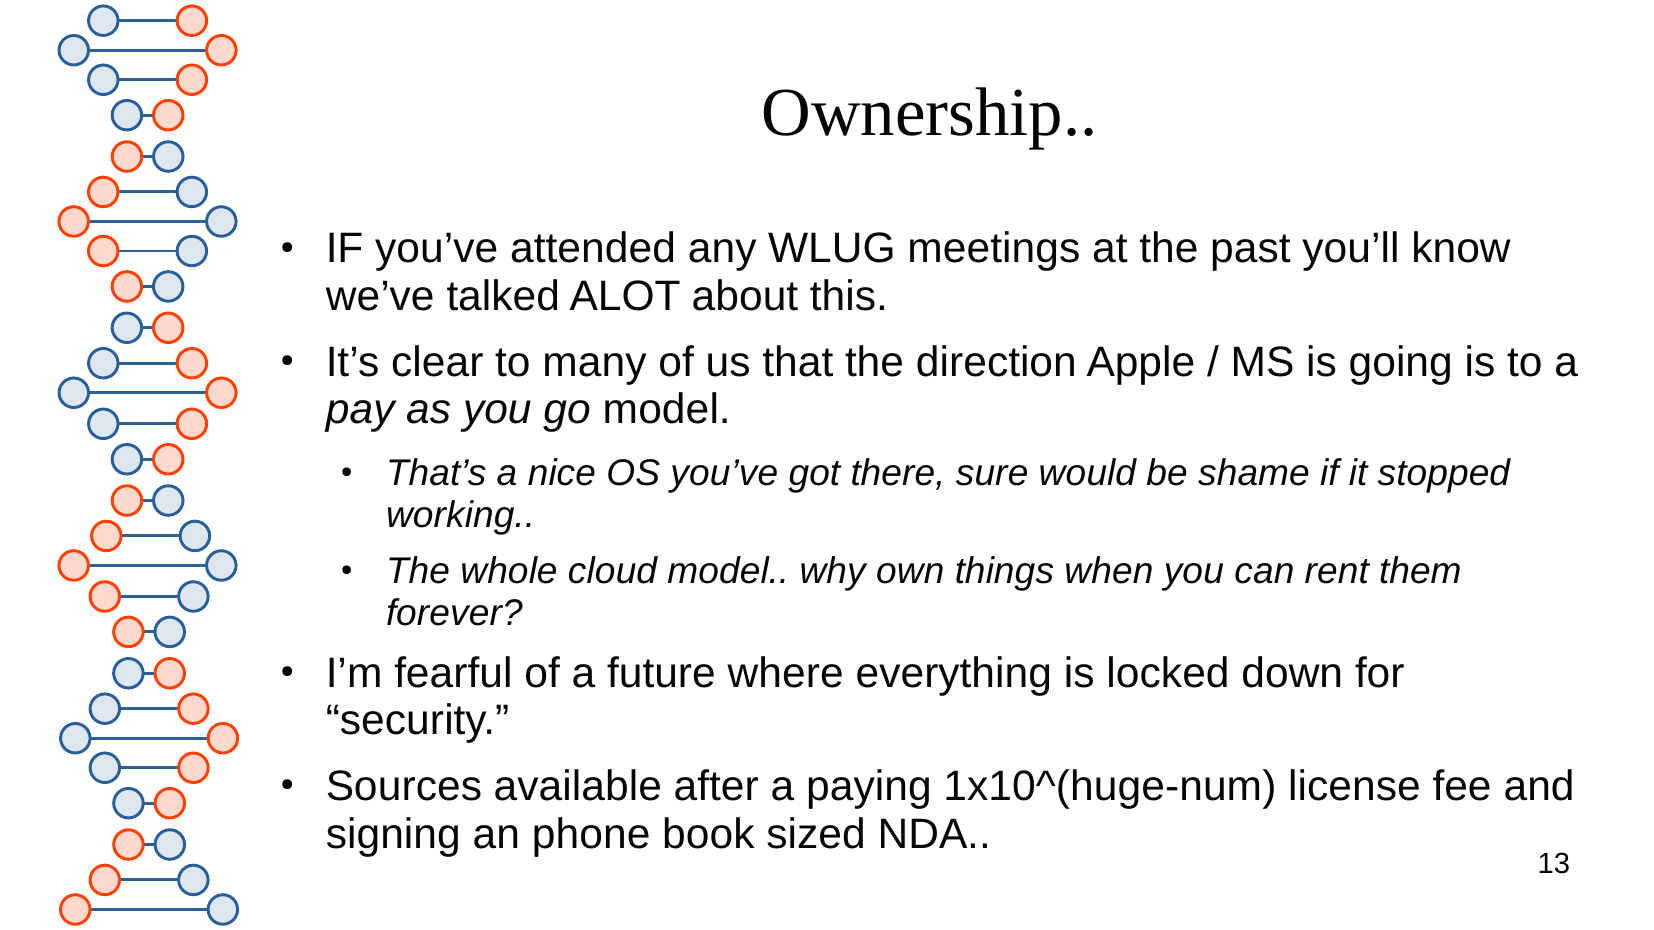

# Ownership..
IF you’ve attended any WLUG meetings at the past you’ll know we’ve talked ALOT about this.
It’s clear to many of us that the direction Apple / MS is going is to a pay as you go model.
That’s a nice OS you’ve got there, sure would be shame if it stopped working..
The whole cloud model.. why own things when you can rent them forever?
I’m fearful of a future where everything is locked down for “security.”
Sources available after a paying 1x10^(huge-num) license fee and signing an phone book sized NDA..
13